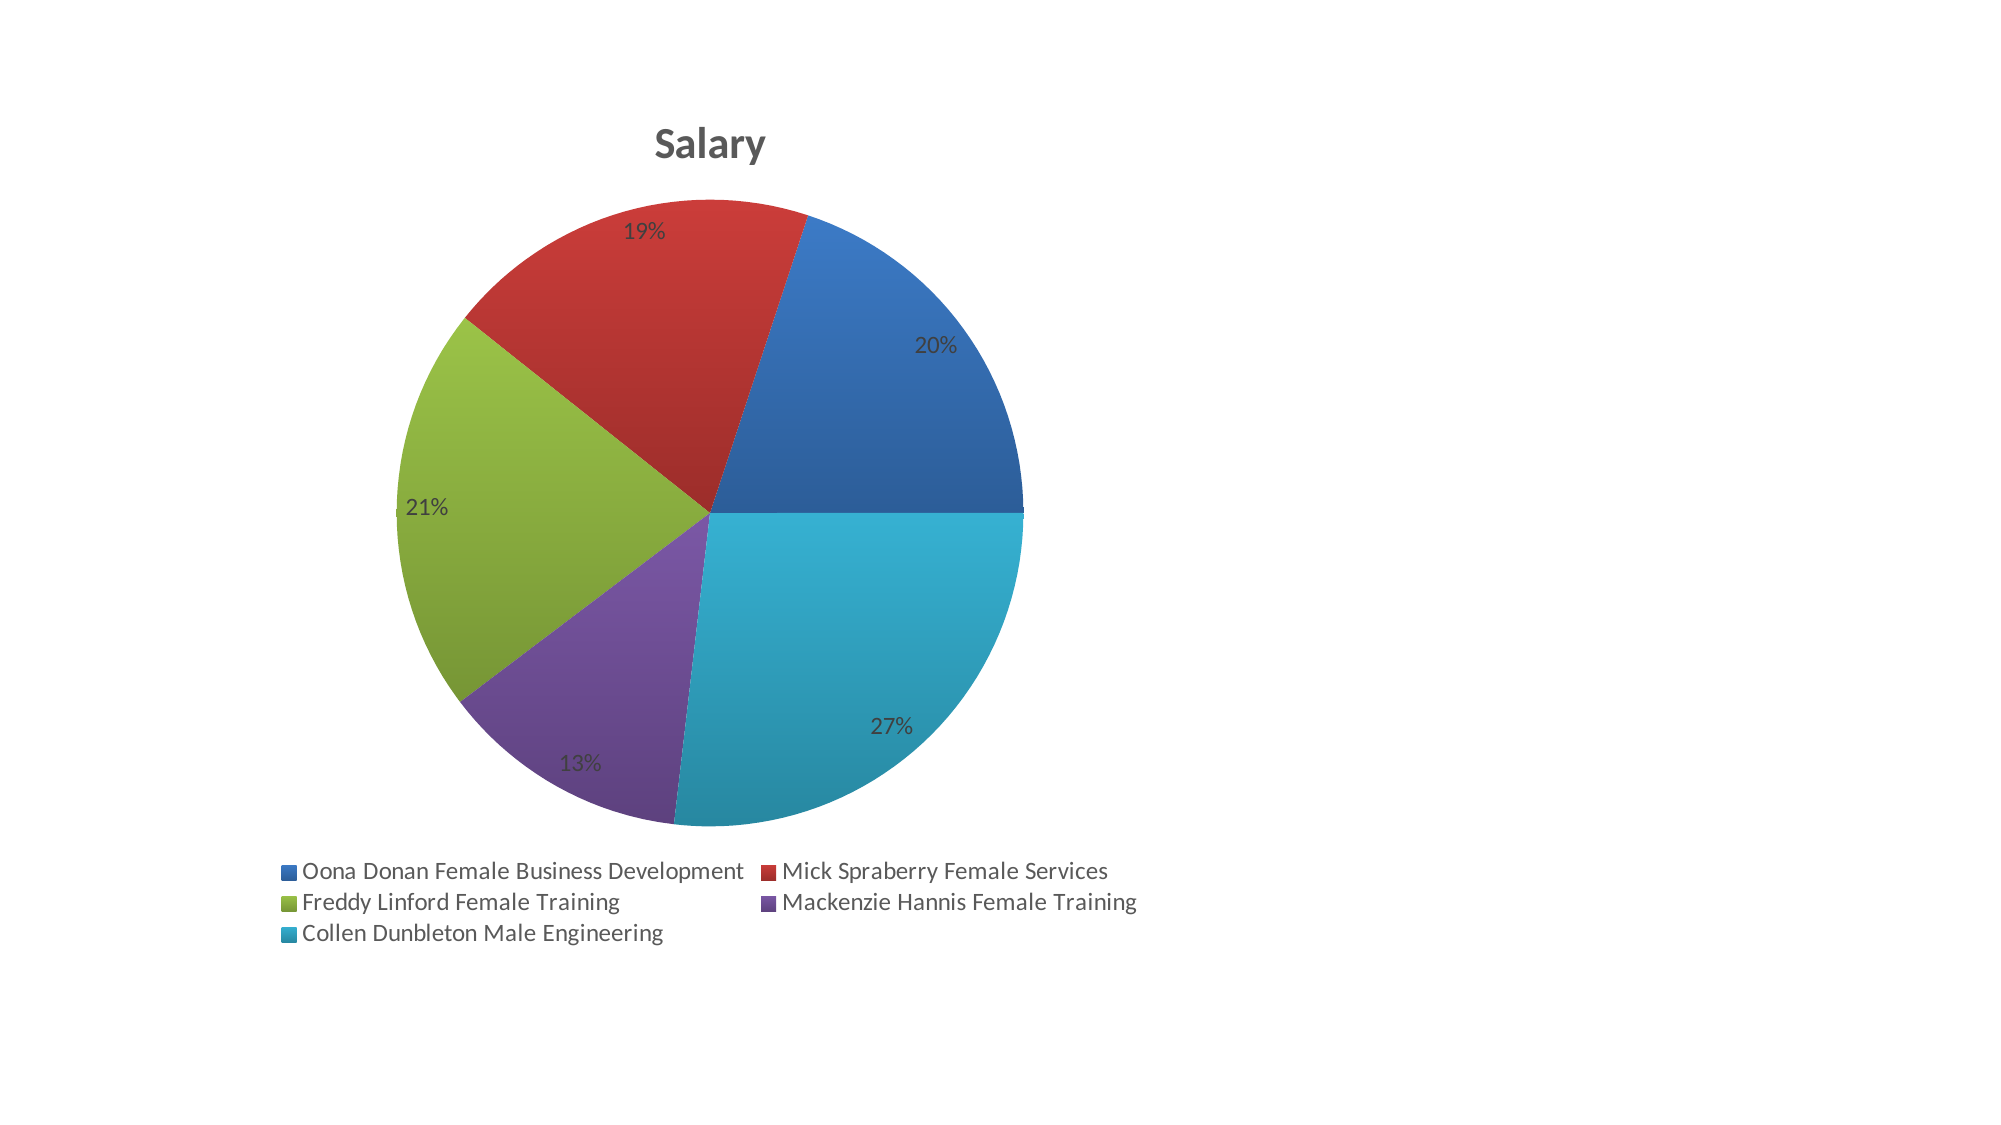

#
### Chart: Salary
| Category | Salary |
|---|---|
| Oona Donan Female Business Development | 88360.79 |
| Mick Spraberry Female Services | 85879.23 |
| Freddy Linford Female Training | 93128.34 |
| Mackenzie Hannis Female Training | 57002.02 |
| Collen Dunbleton Male Engineering | 118976.16 |